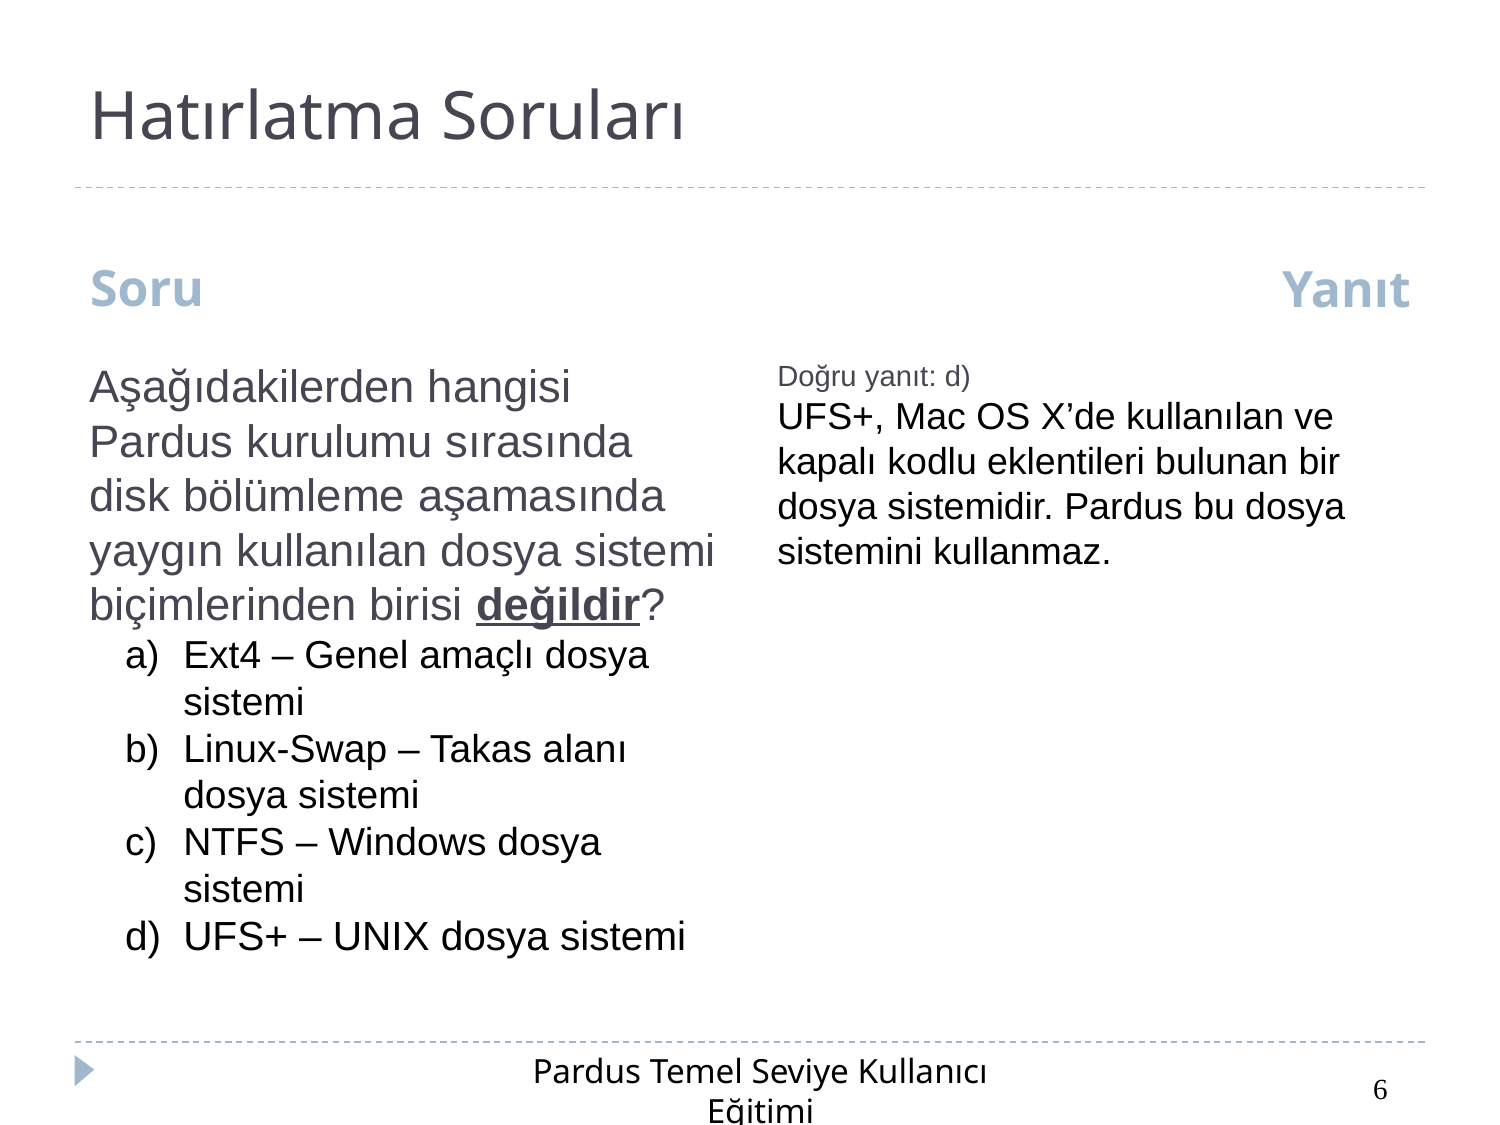

# Hatırlatma Soruları
Soru
Yanıt
Aşağıdakilerden hangisi Pardus kurulumu sırasında disk bölümleme aşamasında yaygın kullanılan dosya sistemi biçimlerinden birisi değildir?
Ext4 – Genel amaçlı dosya sistemi
Linux-Swap – Takas alanı dosya sistemi
NTFS – Windows dosya sistemi
UFS+ – UNIX dosya sistemi
Doğru yanıt: d)
UFS+, Mac OS X’de kullanılan ve kapalı kodlu eklentileri bulunan bir dosya sistemidir. Pardus bu dosya sistemini kullanmaz.